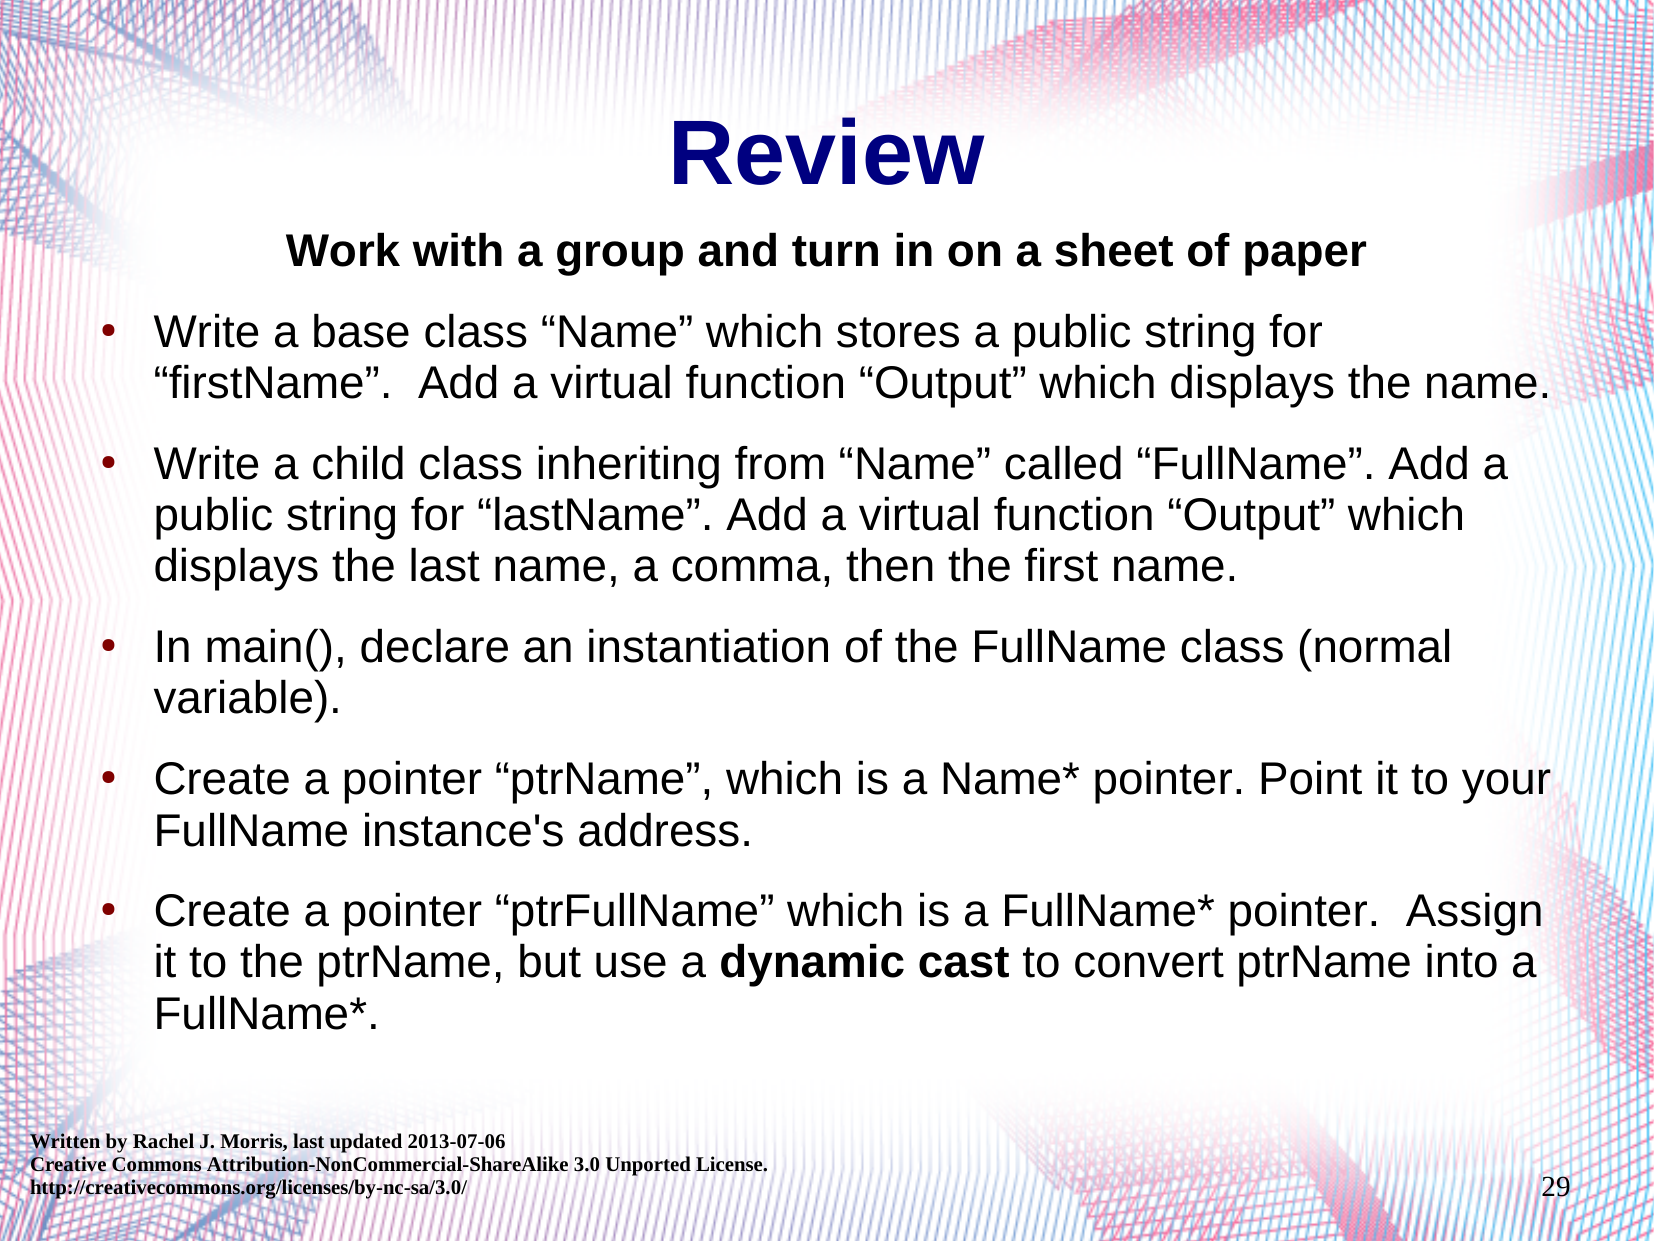

# Review
Work with a group and turn in on a sheet of paper
Write a base class “Name” which stores a public string for “firstName”. Add a virtual function “Output” which displays the name.
Write a child class inheriting from “Name” called “FullName”. Add a public string for “lastName”. Add a virtual function “Output” which displays the last name, a comma, then the first name.
In main(), declare an instantiation of the FullName class (normal variable).
Create a pointer “ptrName”, which is a Name* pointer. Point it to your FullName instance's address.
Create a pointer “ptrFullName” which is a FullName* pointer. Assign it to the ptrName, but use a dynamic cast to convert ptrName into a FullName*.
29